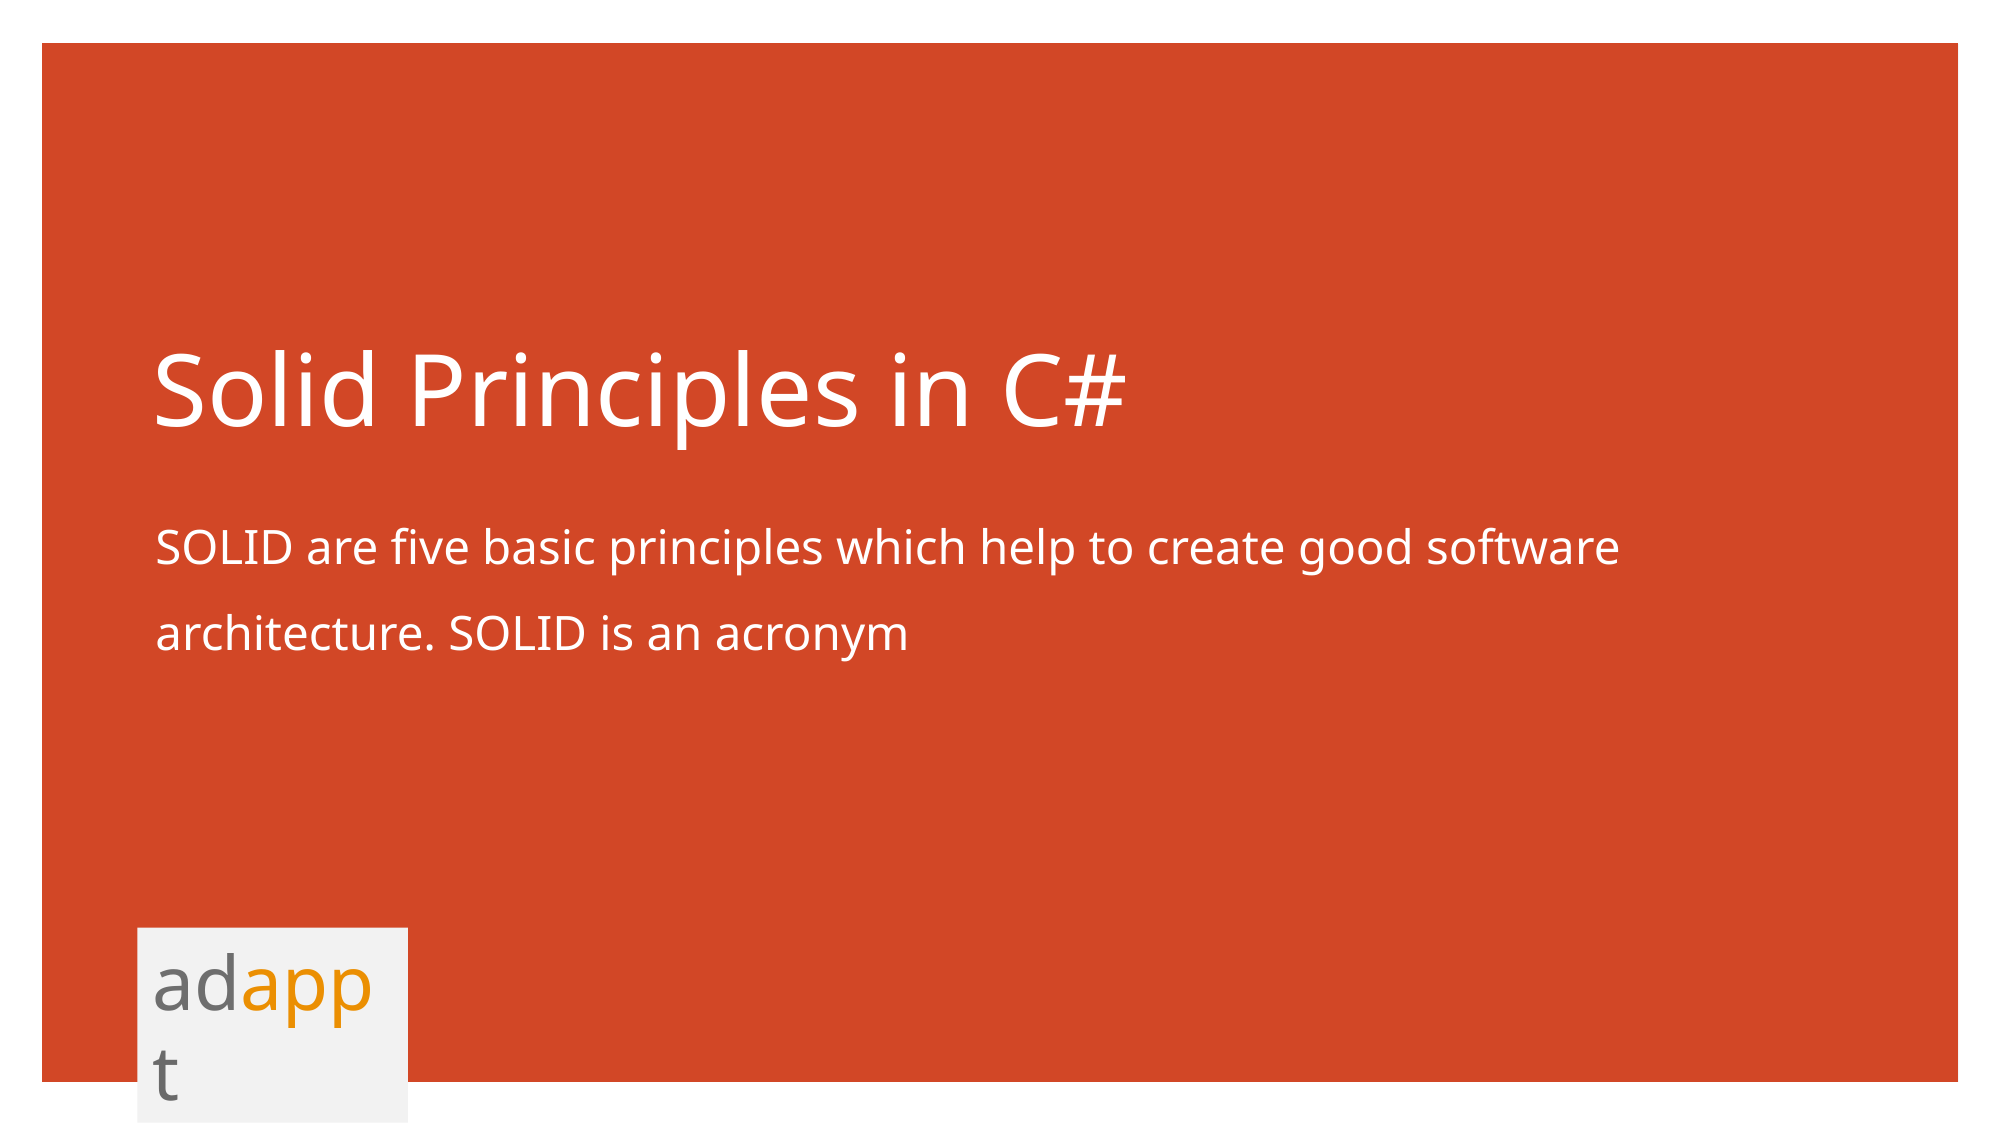

# Solid Principles in C#
SOLID are five basic principles which help to create good software architecture. SOLID is an acronym
adappt